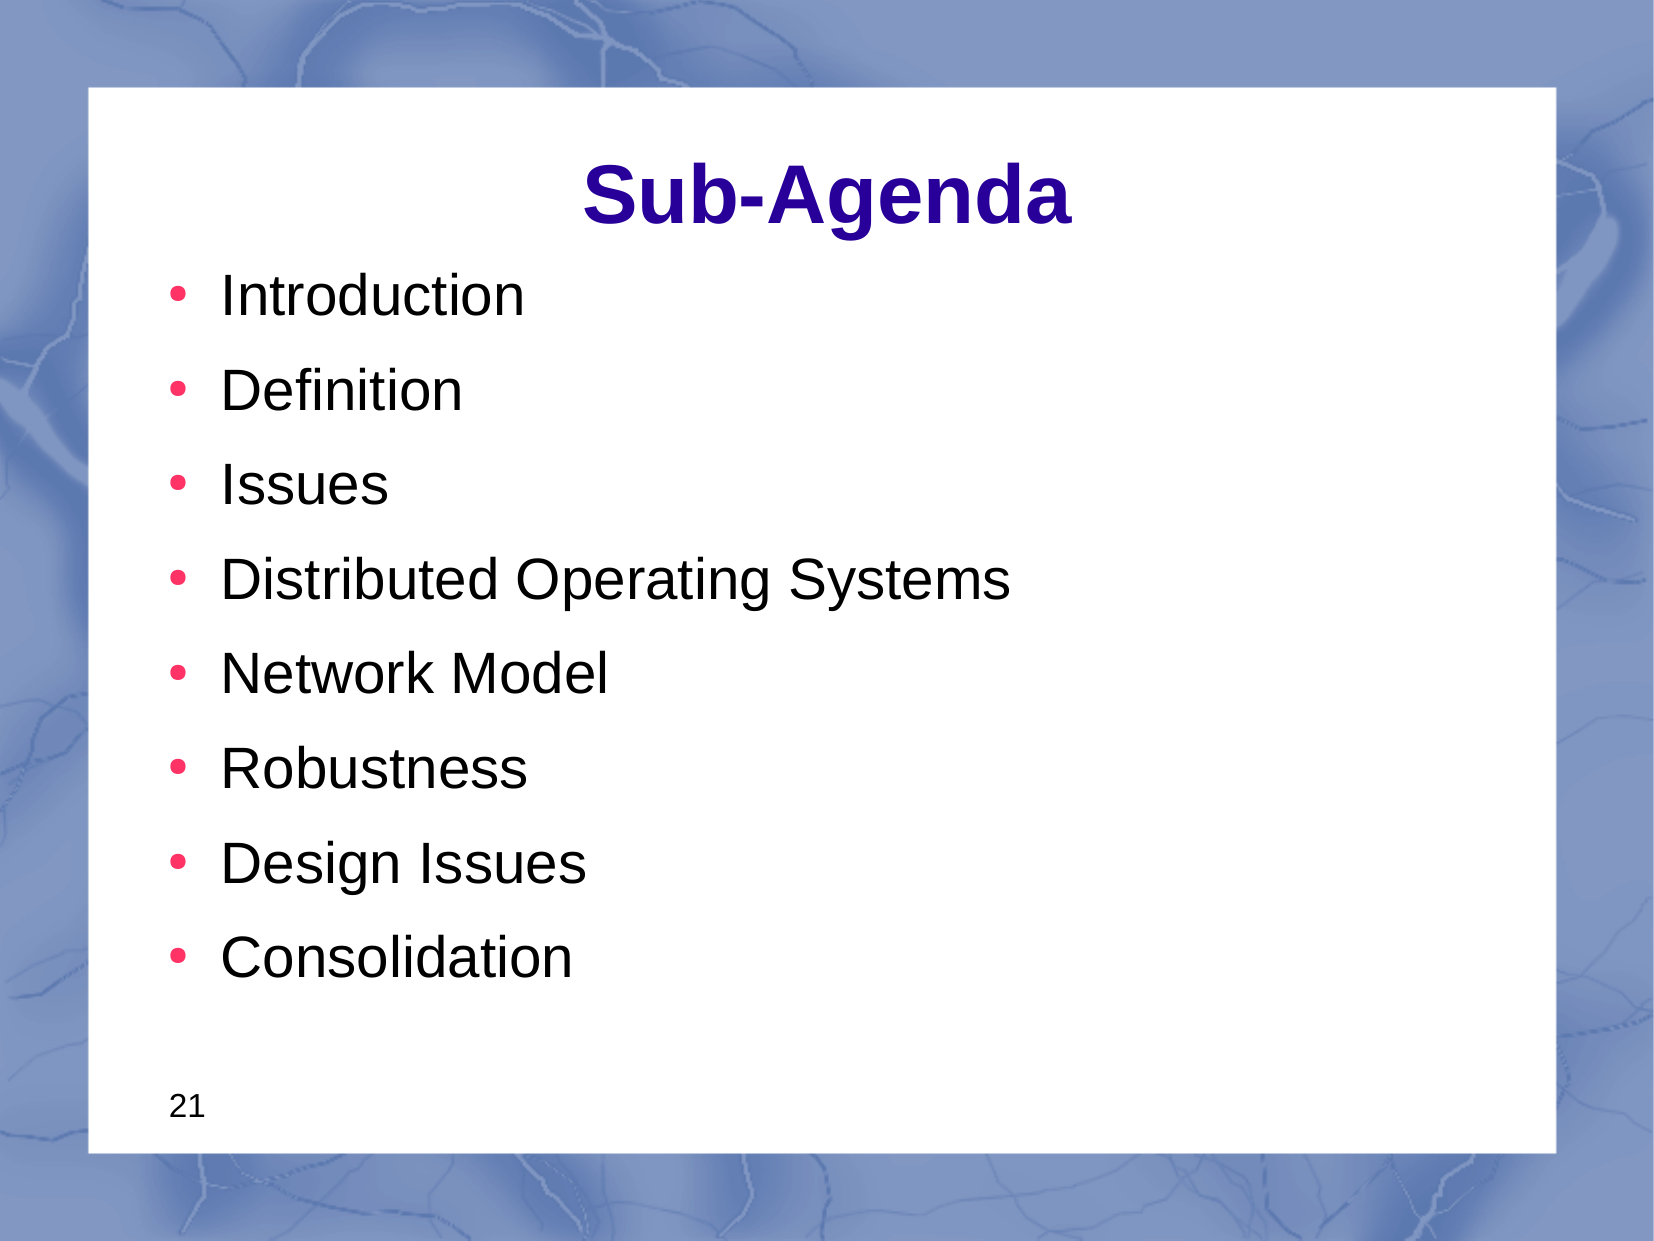

# Sub-Agenda
Introduction
Definition
Issues
Distributed Operating Systems
Network Model
Robustness
Design Issues
Consolidation
21